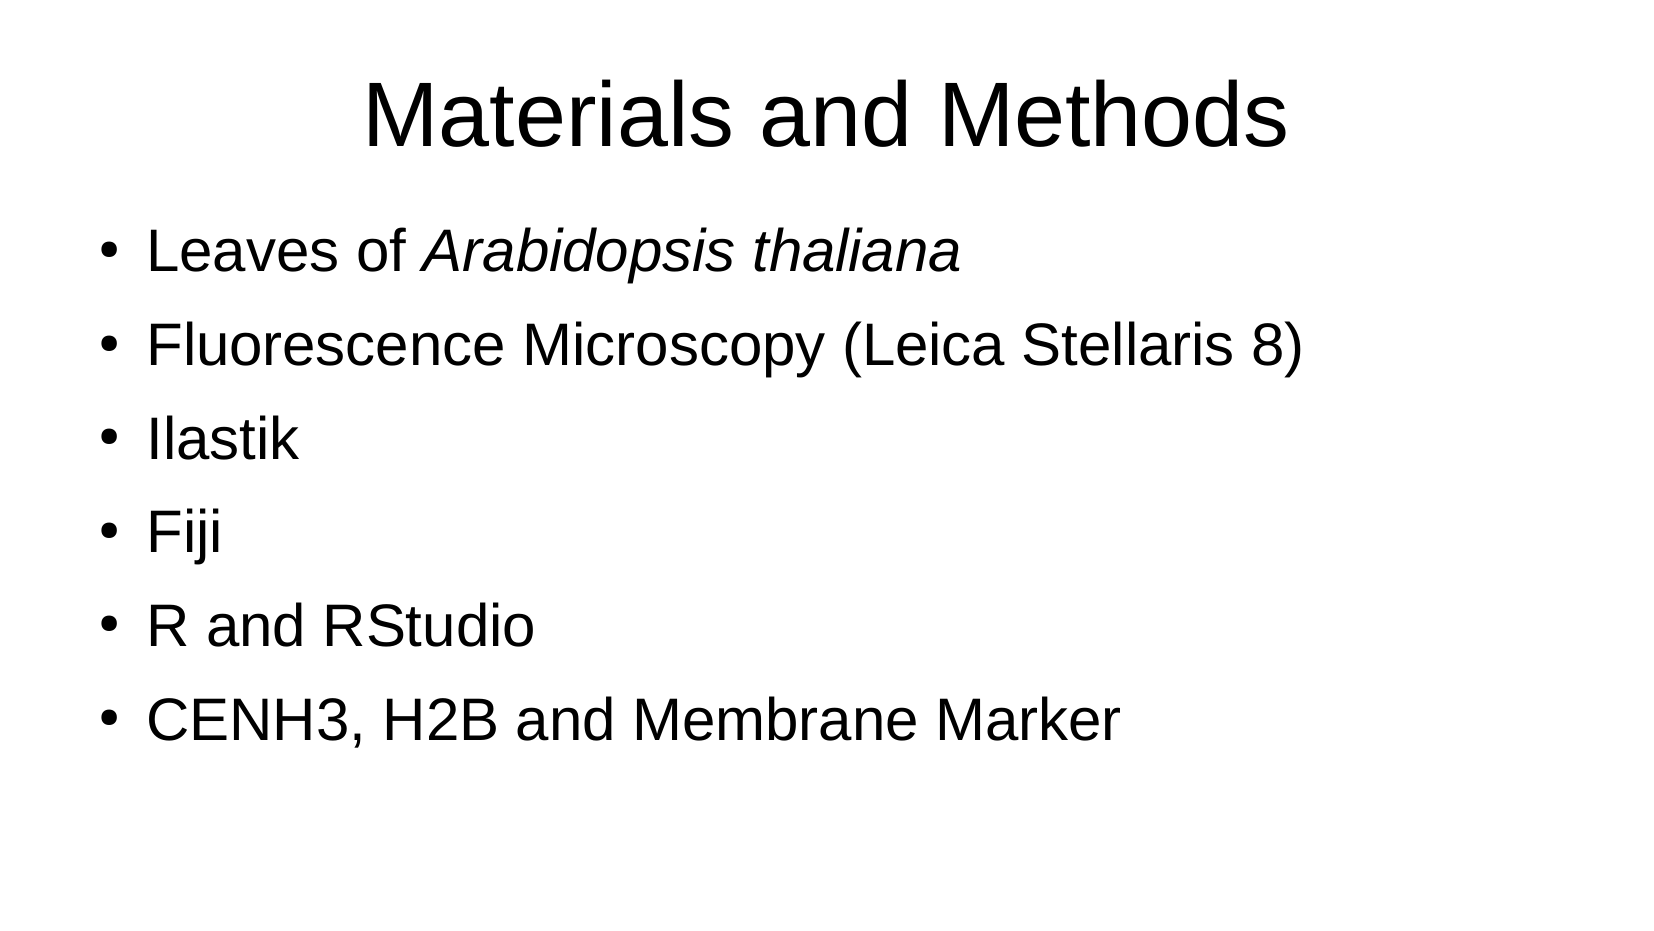

# Materials and Methods
Leaves of Arabidopsis thaliana
Fluorescence Microscopy (Leica Stellaris 8)
Ilastik
Fiji
R and RStudio
CENH3, H2B and Membrane Marker